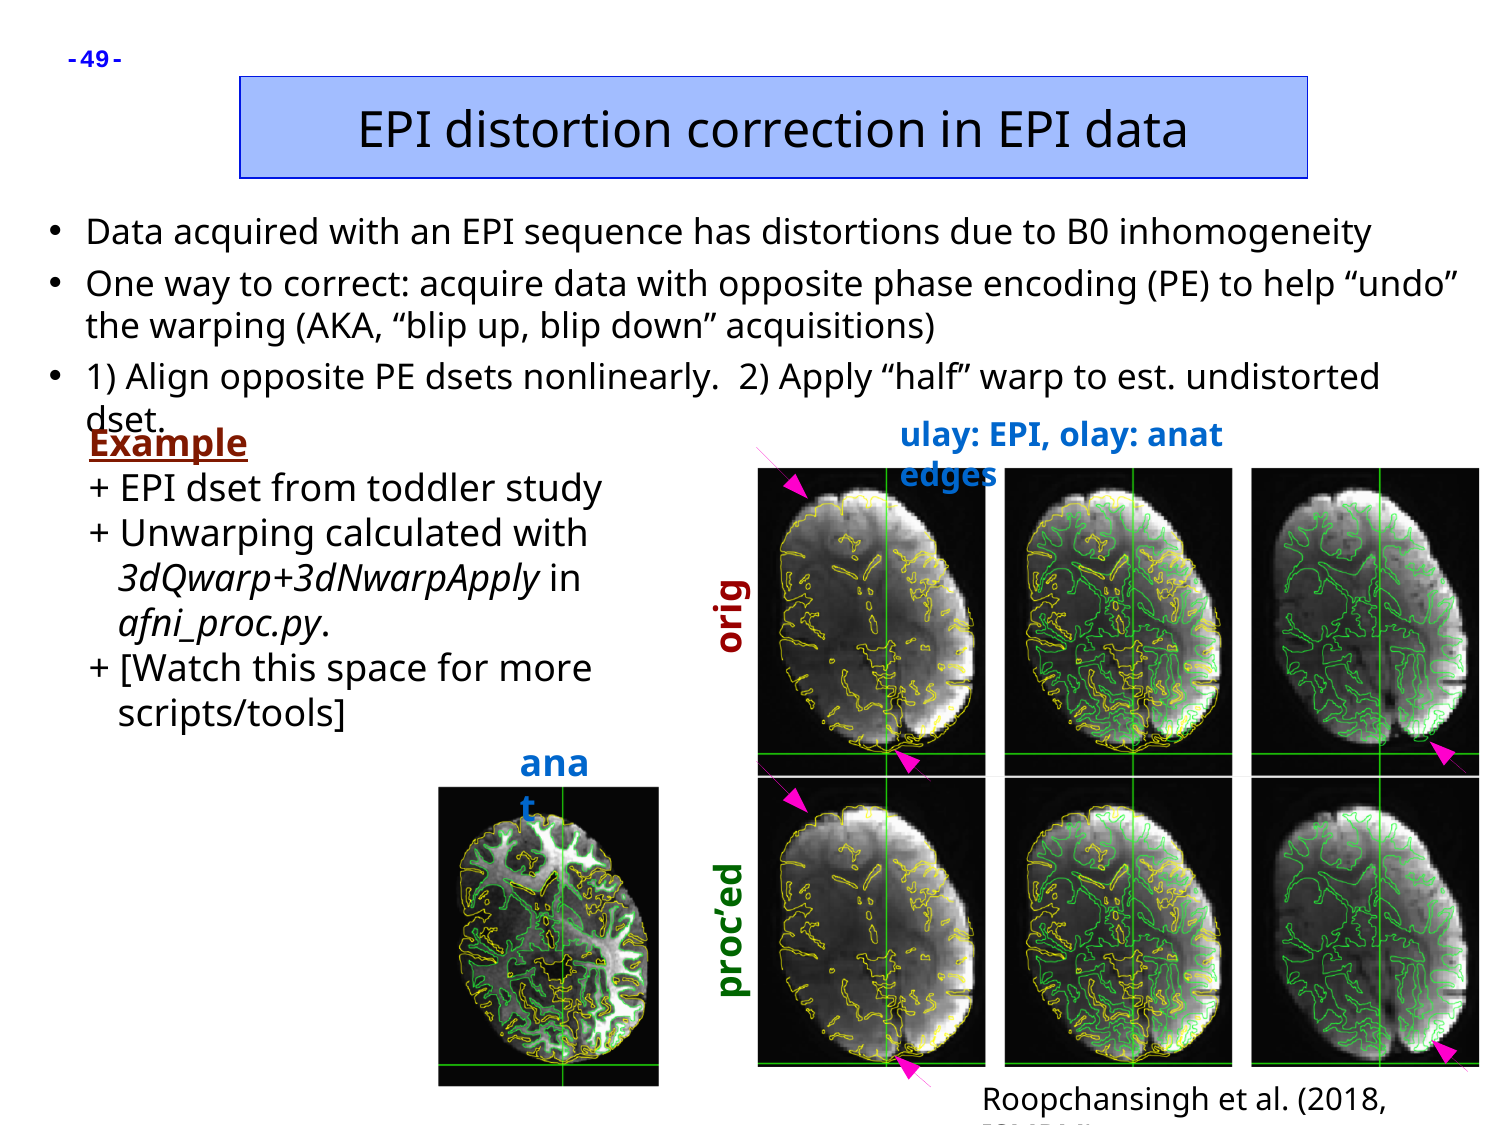

EPI distortion correction in EPI data
Data acquired with an EPI sequence has distortions due to B0 inhomogeneity
One way to correct: acquire data with opposite phase encoding (PE) to help “undo” the warping (AKA, “blip up, blip down” acquisitions)
1) Align opposite PE dsets nonlinearly. 2) Apply “half” warp to est. undistorted dset.
ulay: EPI, olay: anat edges
Example
+ EPI dset from toddler study
+ Unwarping calculated with
 3dQwarp+3dNwarpApply in
 afni_proc.py.
+ [Watch this space for more
 scripts/tools]
orig
anat
proc’ed
Roopchansingh et al. (2018, ISMRM)